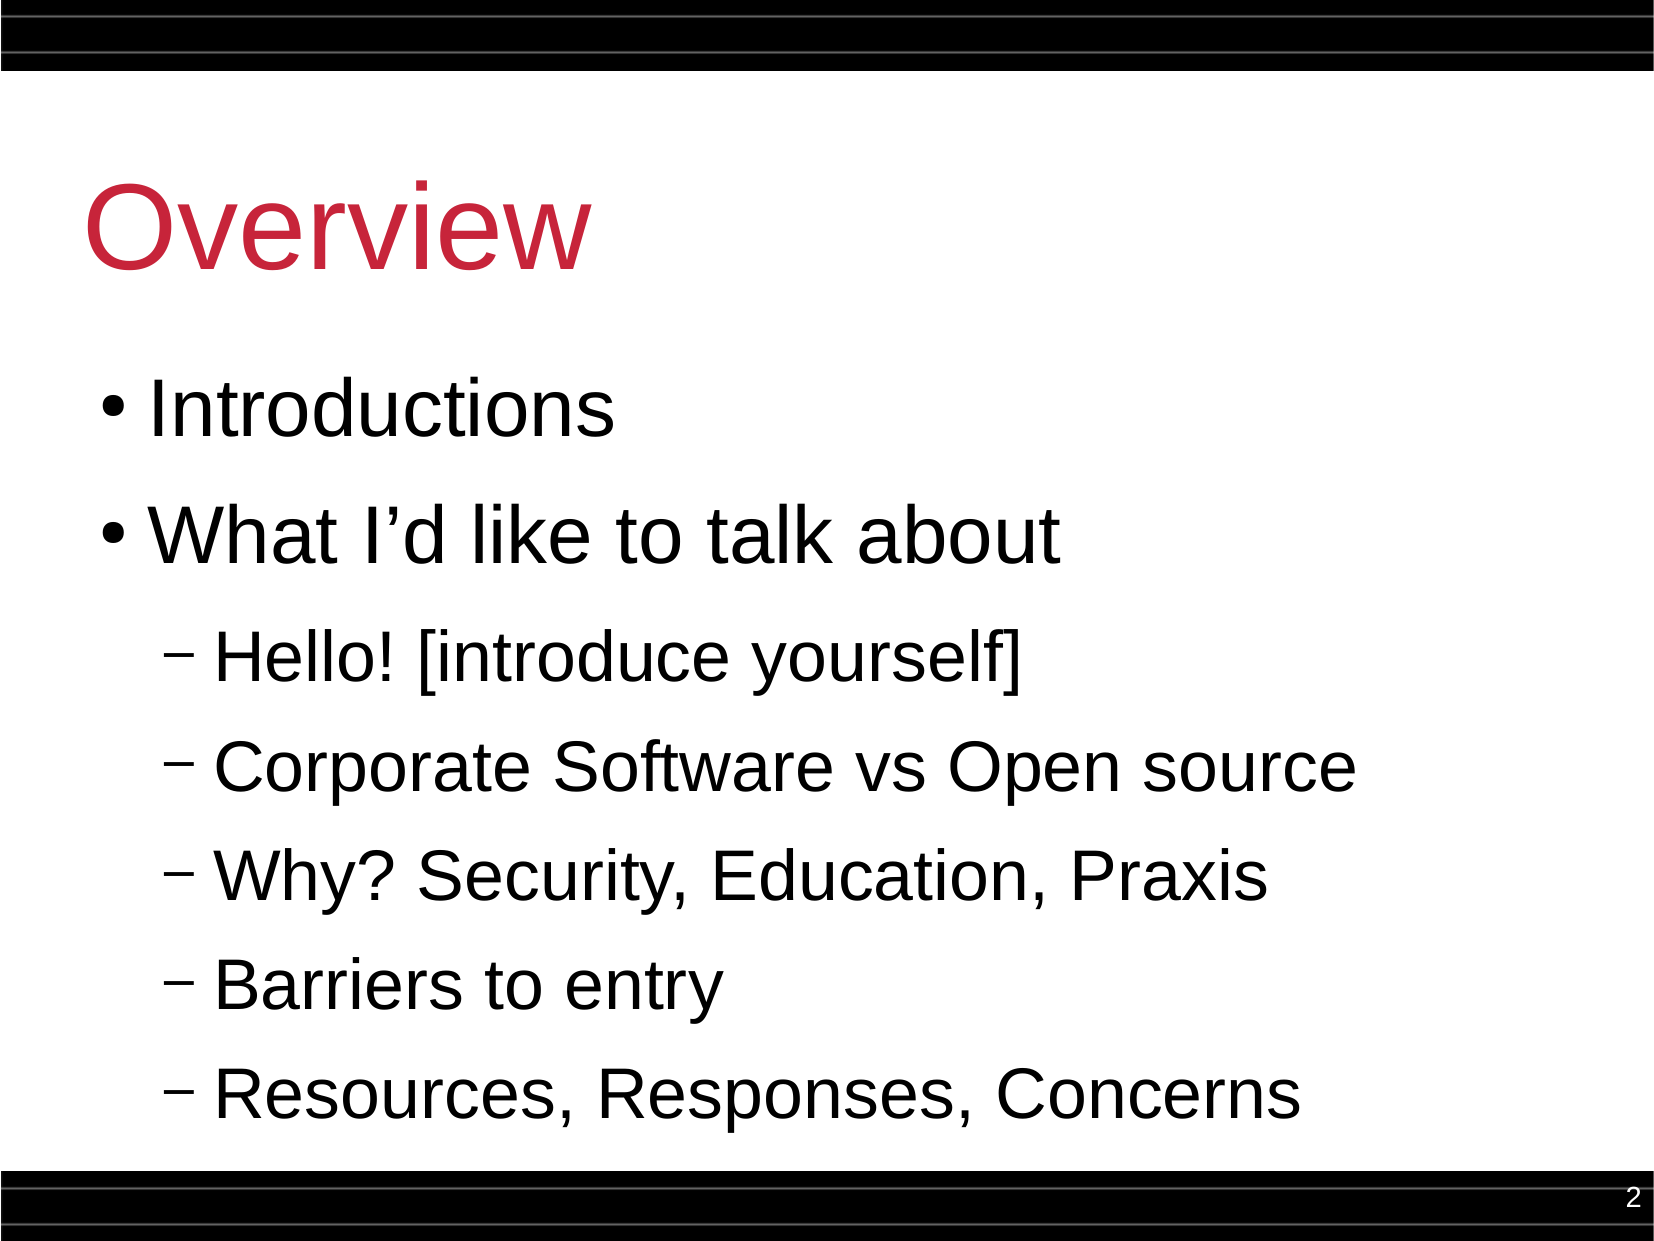

# Overview
Introductions
What I’d like to talk about
Hello! [introduce yourself]
Corporate Software vs Open source
Why? Security, Education, Praxis
Barriers to entry
Resources, Responses, Concerns